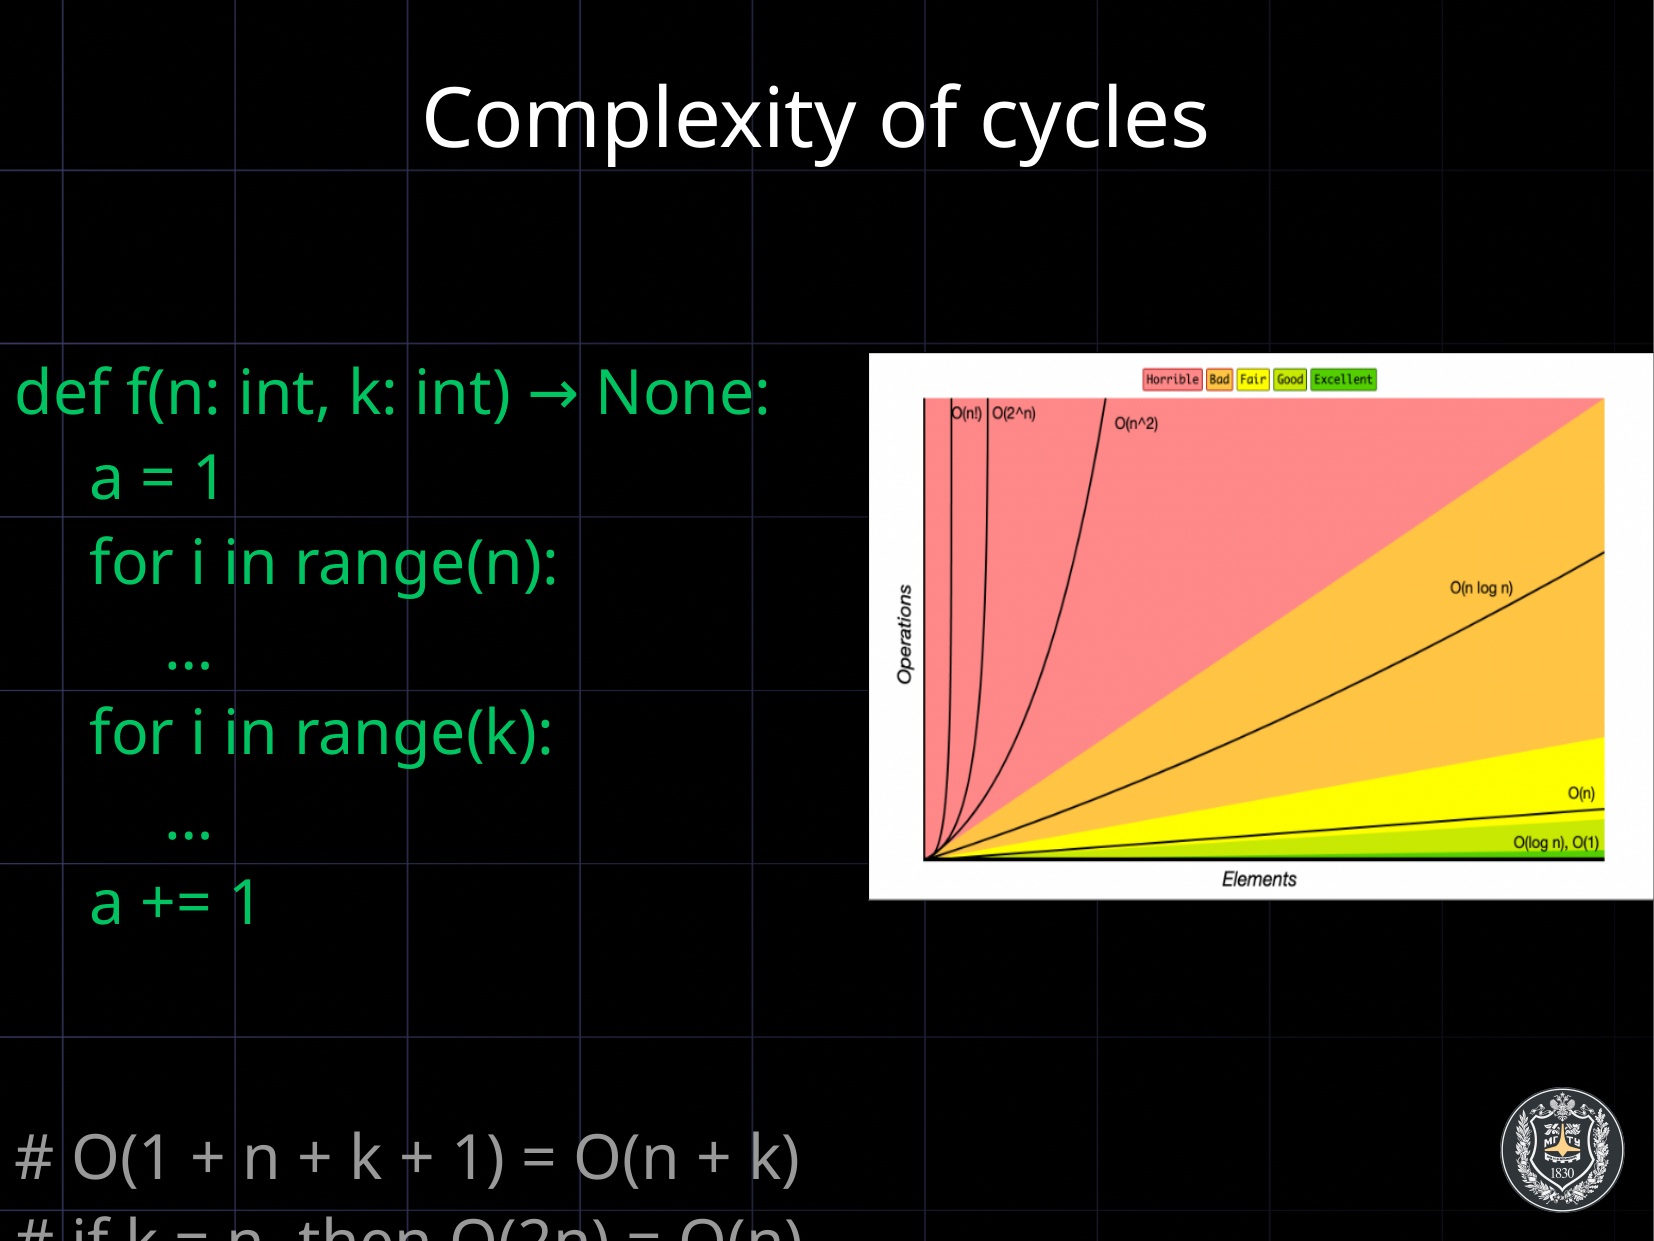

# Complexity of cycles
def f(n: int, k: int) → None:
	a = 1
	for i in range(n):
		…
	for i in range(k):
		…
	a += 1
# O(1 + n + k + 1) = O(n + k)
# if k = n, then O(2n) = O(n)